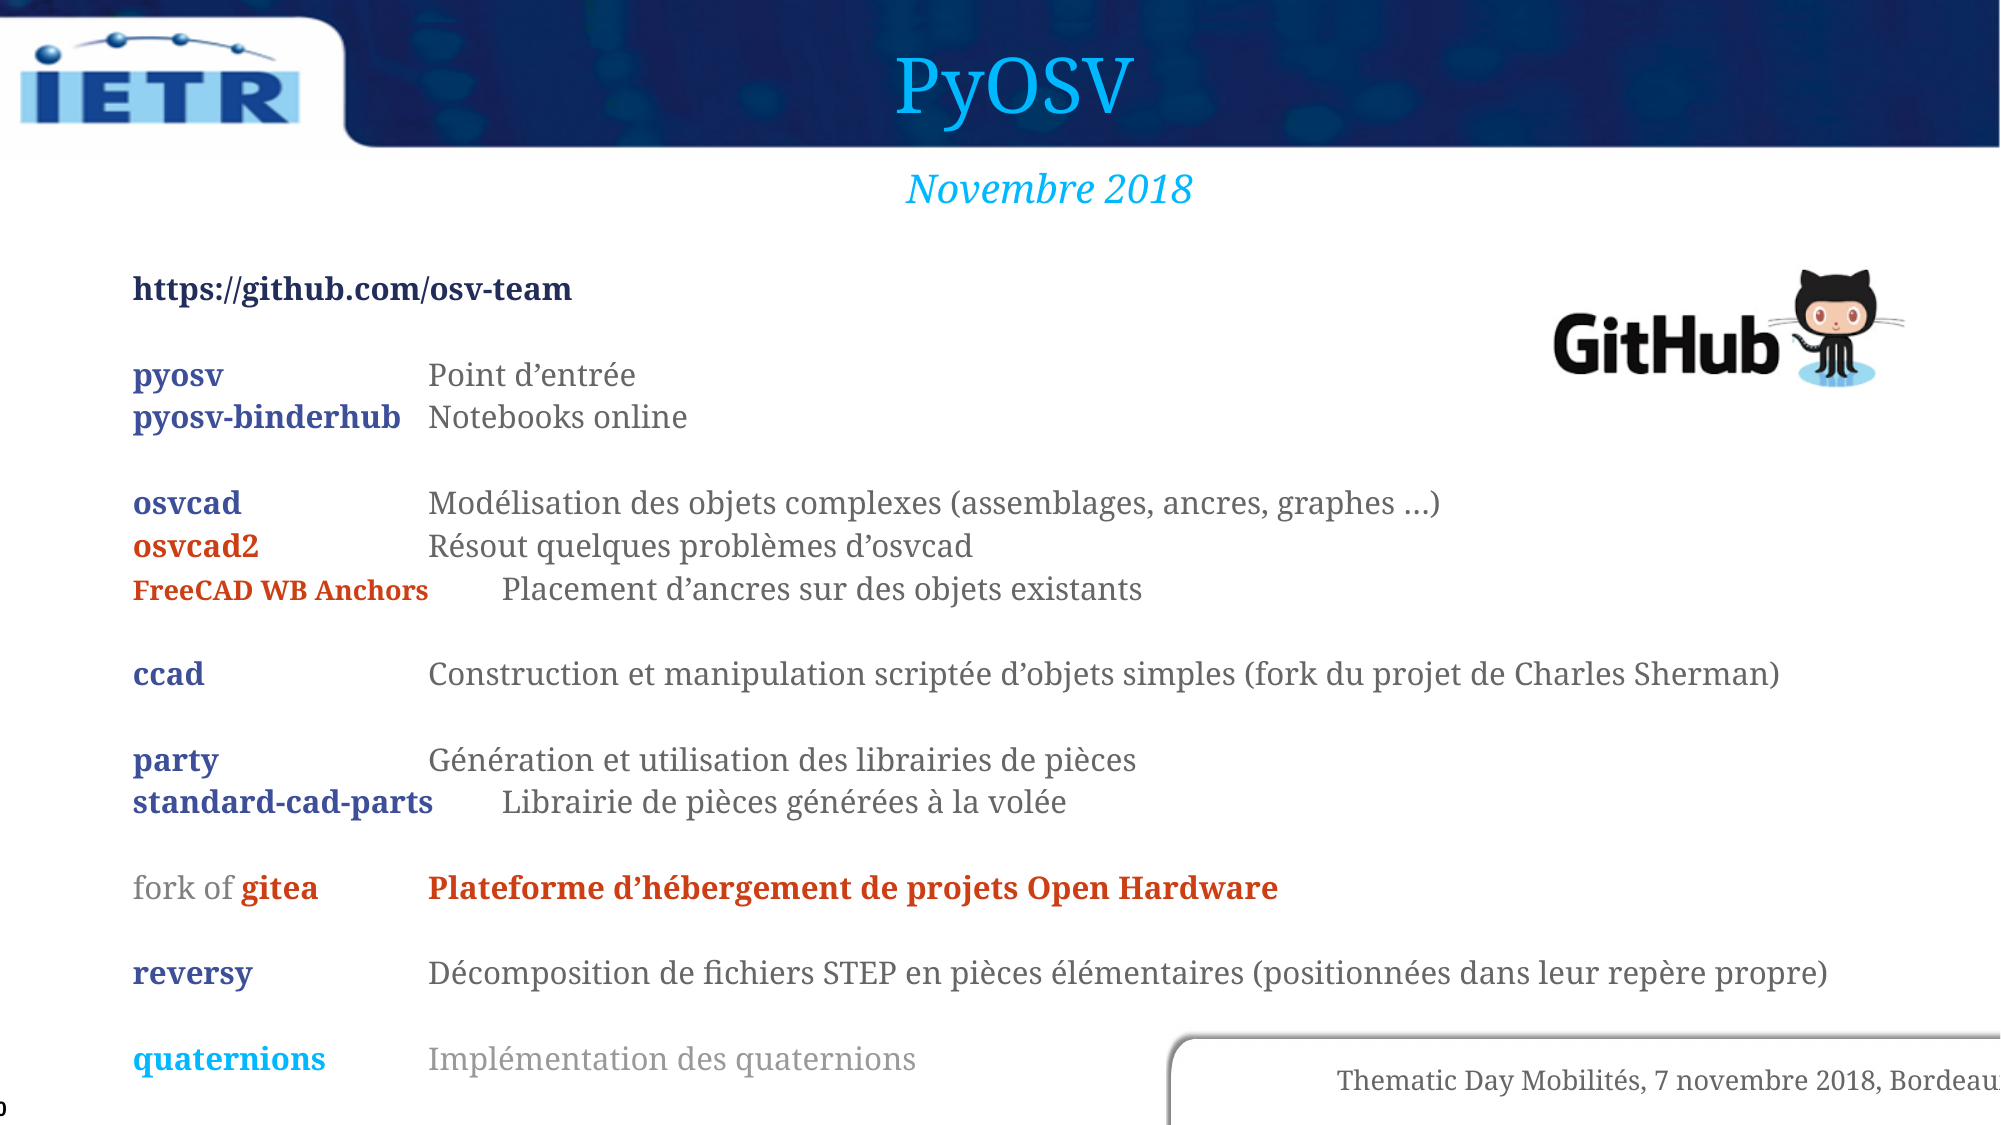

PyOSV
Novembre 2018
https://github.com/osv-team
pyosv			Point d’entrée
pyosv-binderhub	Notebooks online
osvcad			Modélisation des objets complexes (assemblages, ancres, graphes …)
osvcad2			Résout quelques problèmes d’osvcad
FreeCAD WB Anchors	Placement d’ancres sur des objets existants
ccad				Construction et manipulation scriptée d’objets simples (fork du projet de Charles Sherman)
party			Génération et utilisation des librairies de pièces
standard-cad-parts	Librairie de pièces générées à la volée
fork of gitea		Plateforme d’hébergement de projets Open Hardware
reversy			Décomposition de fichiers STEP en pièces élémentaires (positionnées dans leur repère propre)
quaternions		Implémentation des quaternions
Thematic Day Mobilités, 7 novembre 2018, Bordeaux